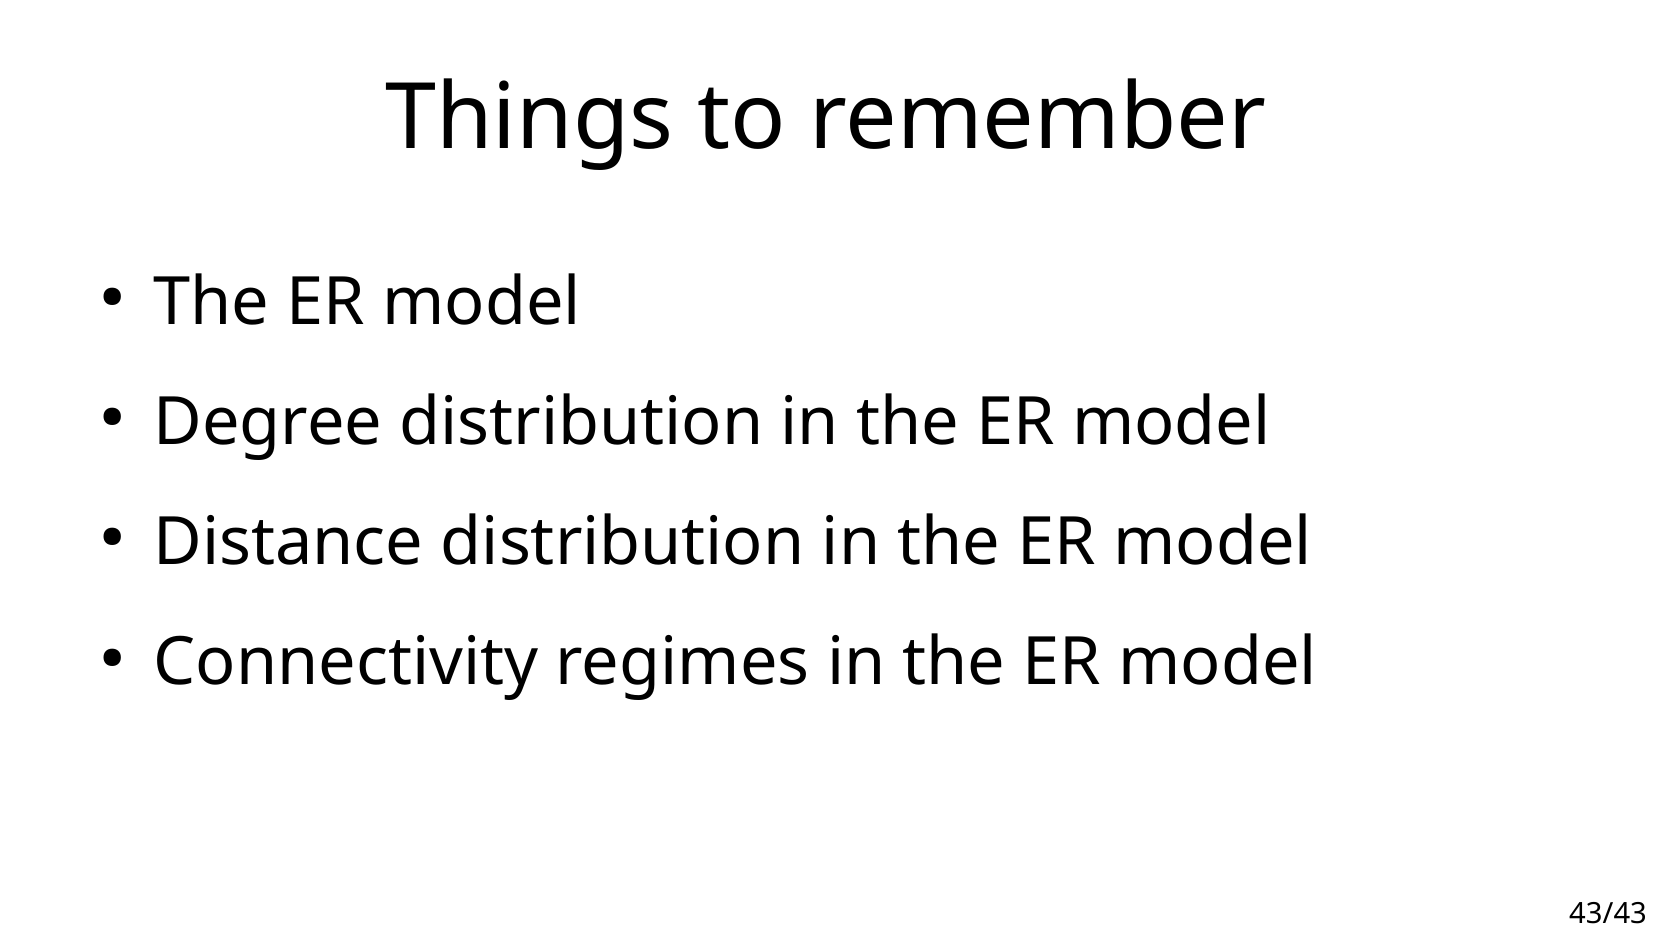

# Things to remember
The ER model
Degree distribution in the ER model
Distance distribution in the ER model
Connectivity regimes in the ER model
43